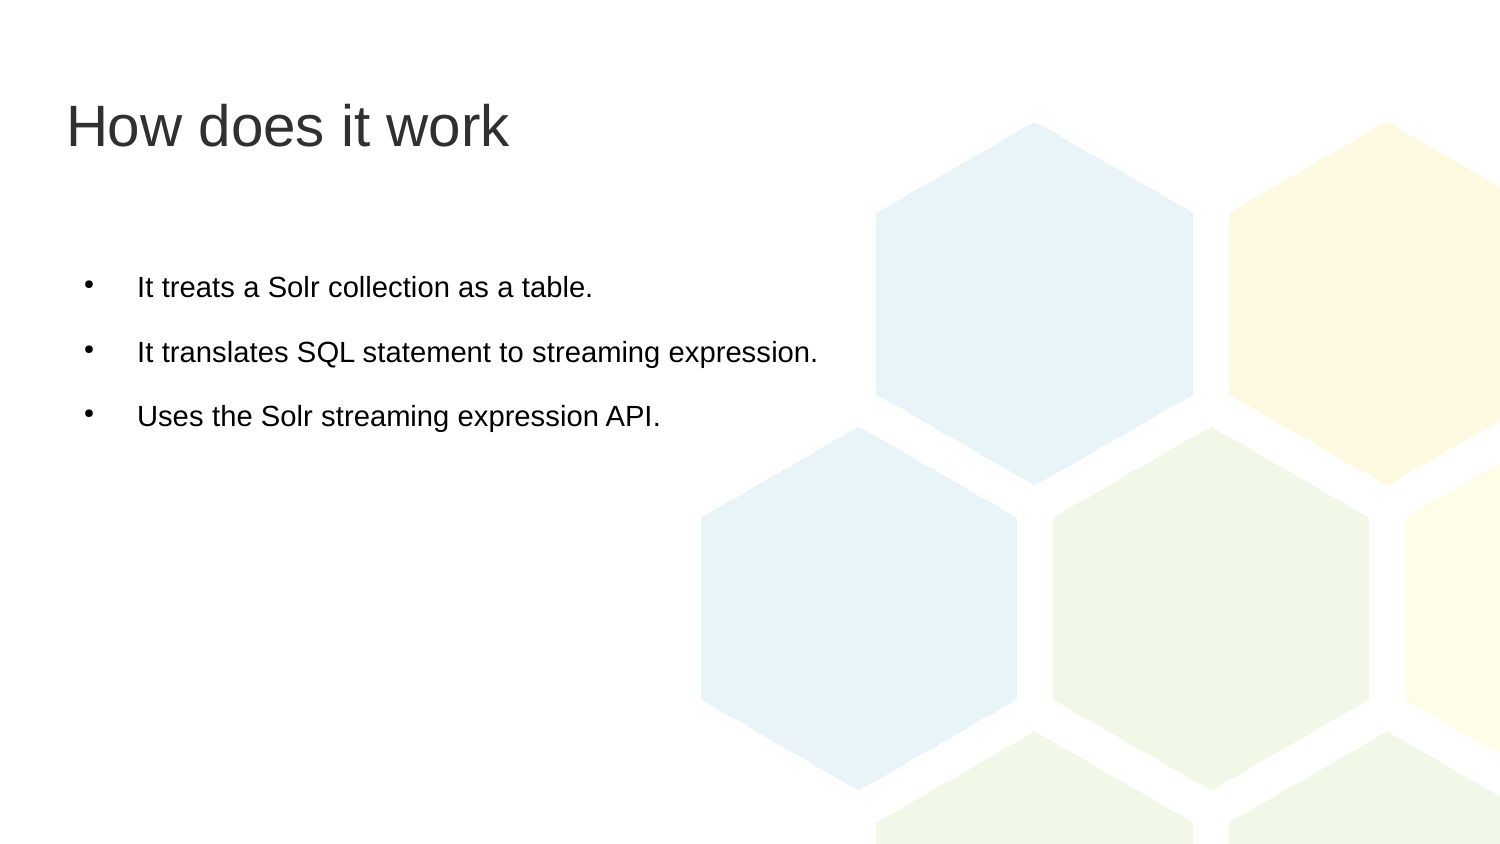

# How does it work
It treats a Solr collection as a table.
It translates SQL statement to streaming expression.
Uses the Solr streaming expression API.